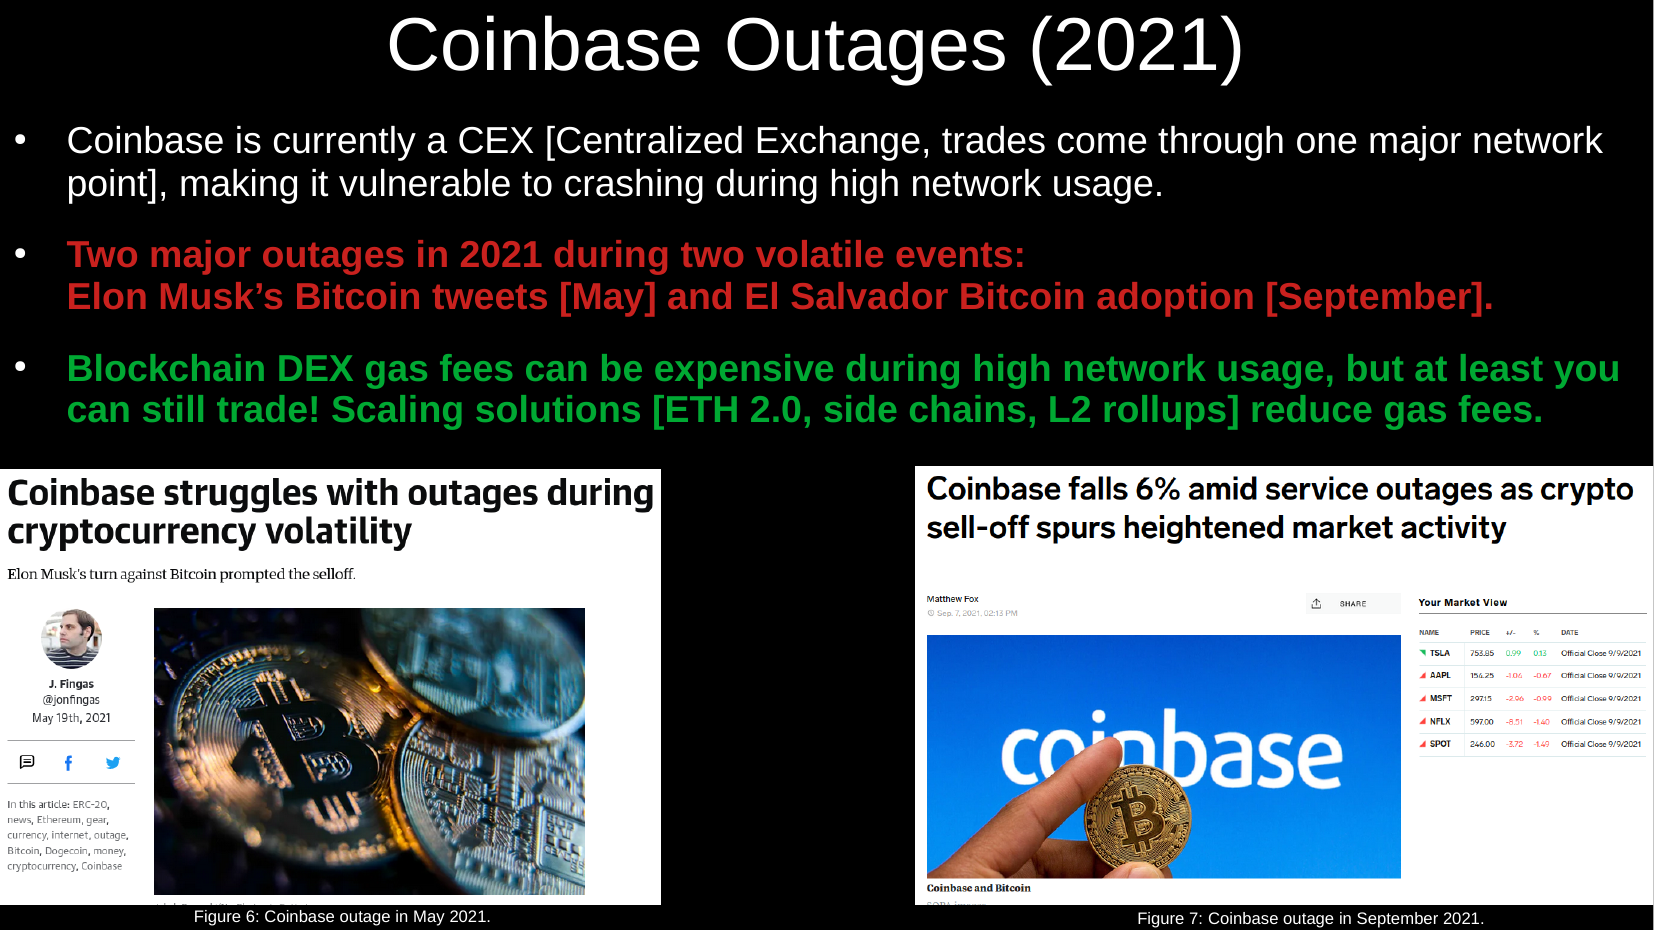

# Coinbase Outages (2021)
Coinbase is currently a CEX [Centralized Exchange, trades come through one major network point], making it vulnerable to crashing during high network usage.
Two major outages in 2021 during two volatile events:								Elon Musk’s Bitcoin tweets [May] and El Salvador Bitcoin adoption [September].
Blockchain DEX gas fees can be expensive during high network usage, but at least you can still trade! Scaling solutions [ETH 2.0, side chains, L2 rollups] reduce gas fees.
Figure 6: Coinbase outage in May 2021.
Figure 7: Coinbase outage in September 2021.